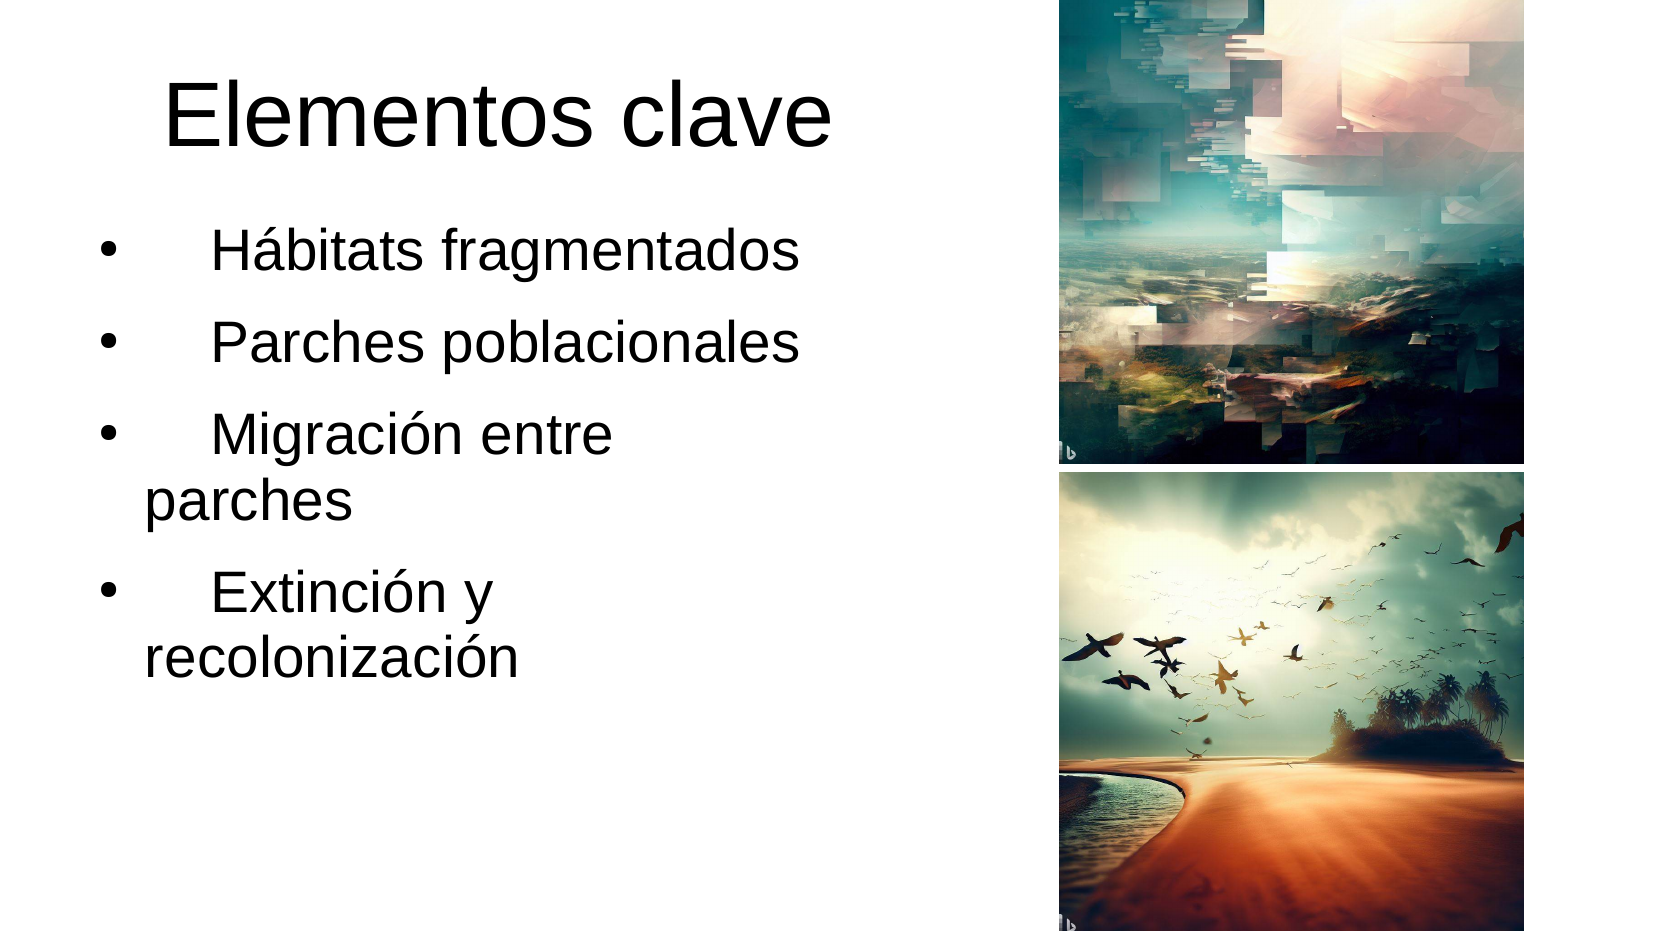

# Elementos clave
 Hábitats fragmentados
 Parches poblacionales
 Migración entre parches
 Extinción y recolonización